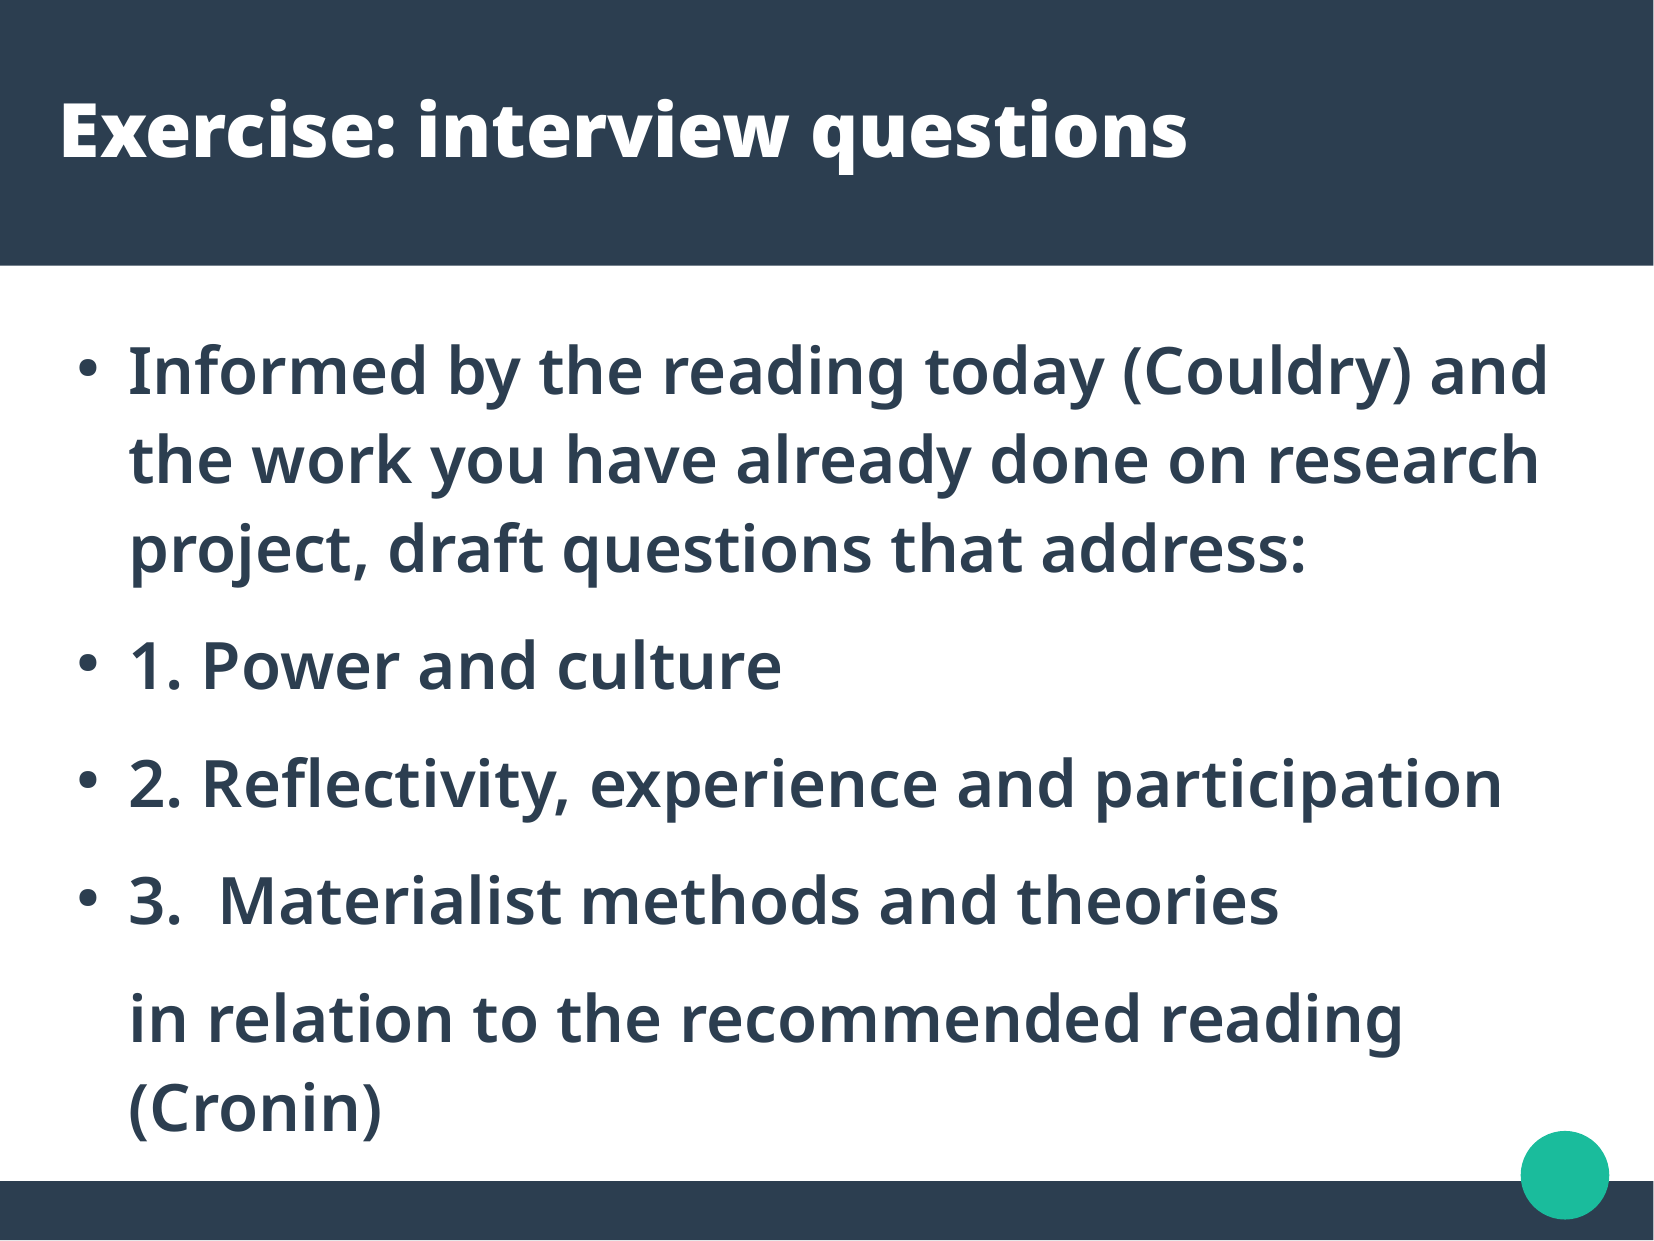

# Exercise: interview questions
Informed by the reading today (Couldry) and the work you have already done on research project, draft questions that address:
1. Power and culture
2. Reflectivity, experience and participation
3.	 Materialist methods and theories
in relation to the recommended reading (Cronin)